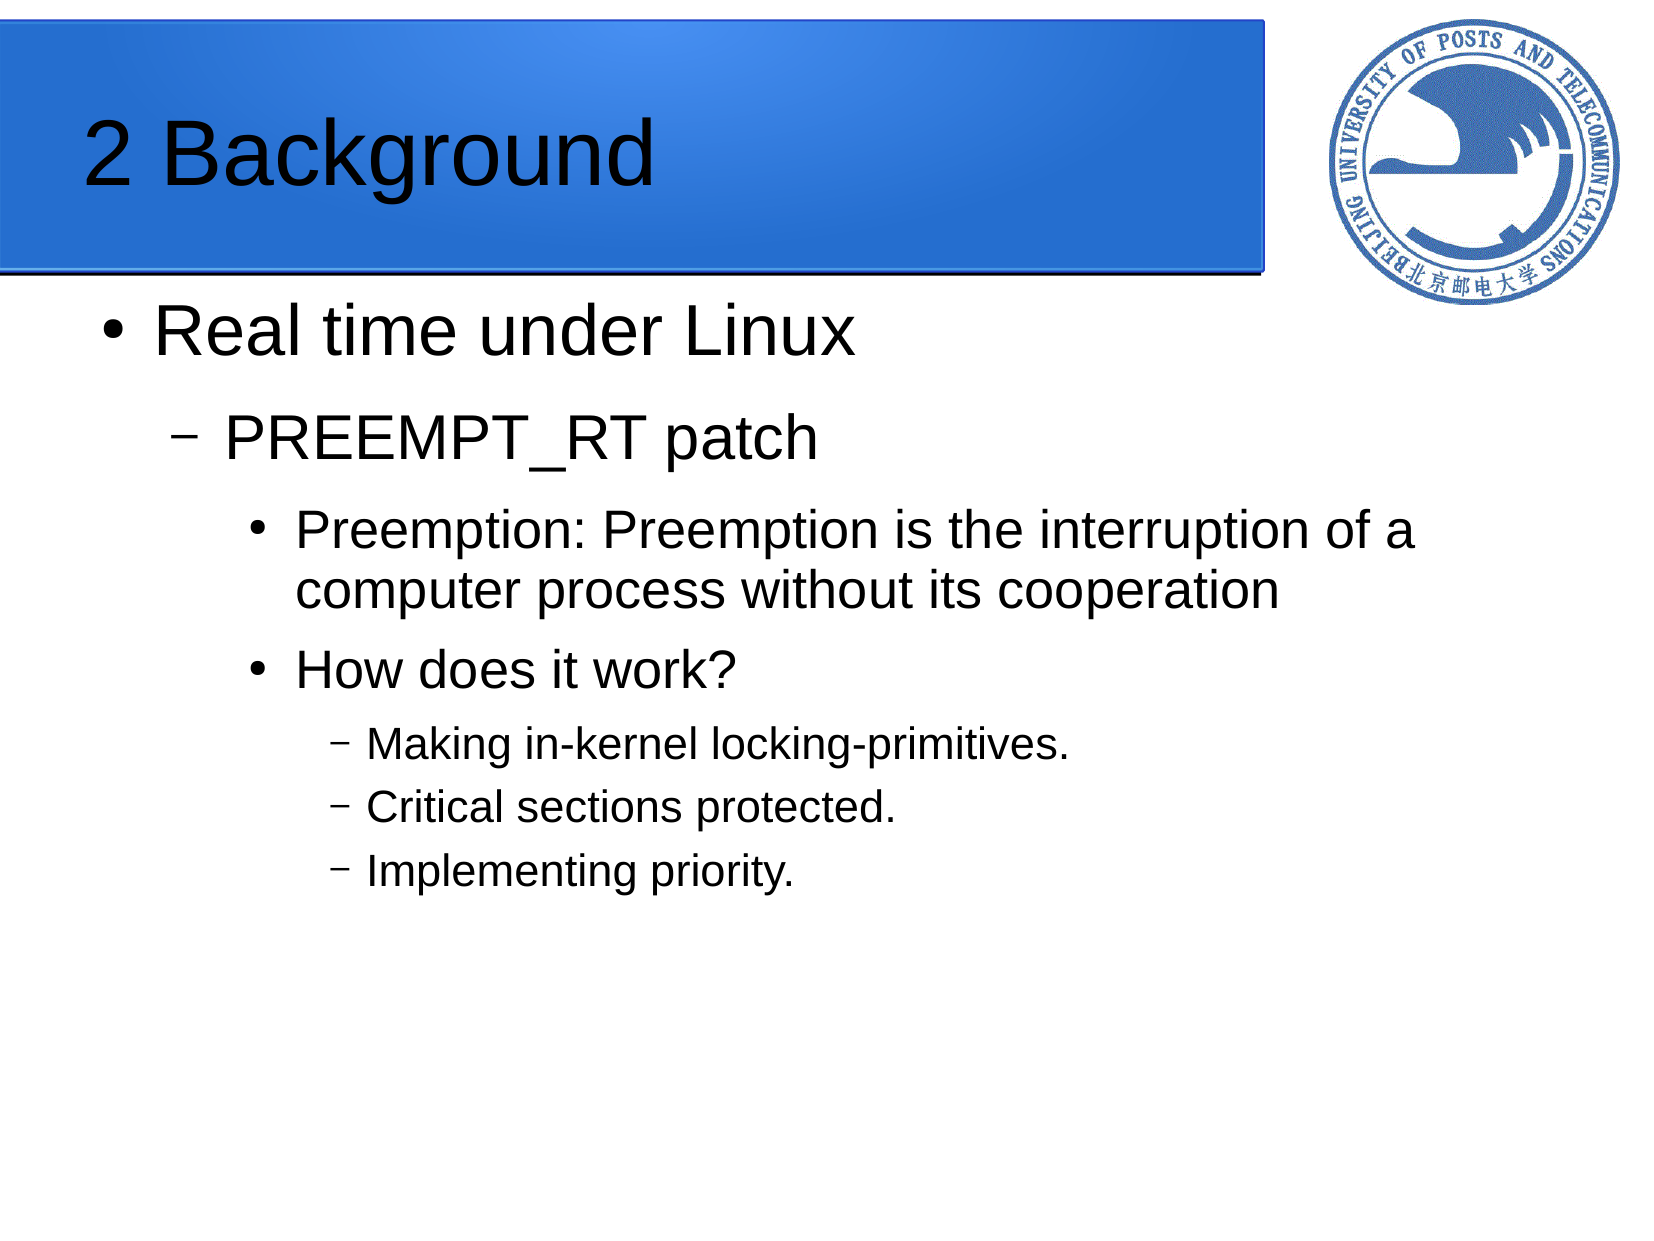

# 2 Background
Real time under Linux
PREEMPT_RT patch
Preemption: Preemption is the interruption of a computer process without its cooperation
How does it work?
Making in-kernel locking-primitives.
Critical sections protected.
Implementing priority.